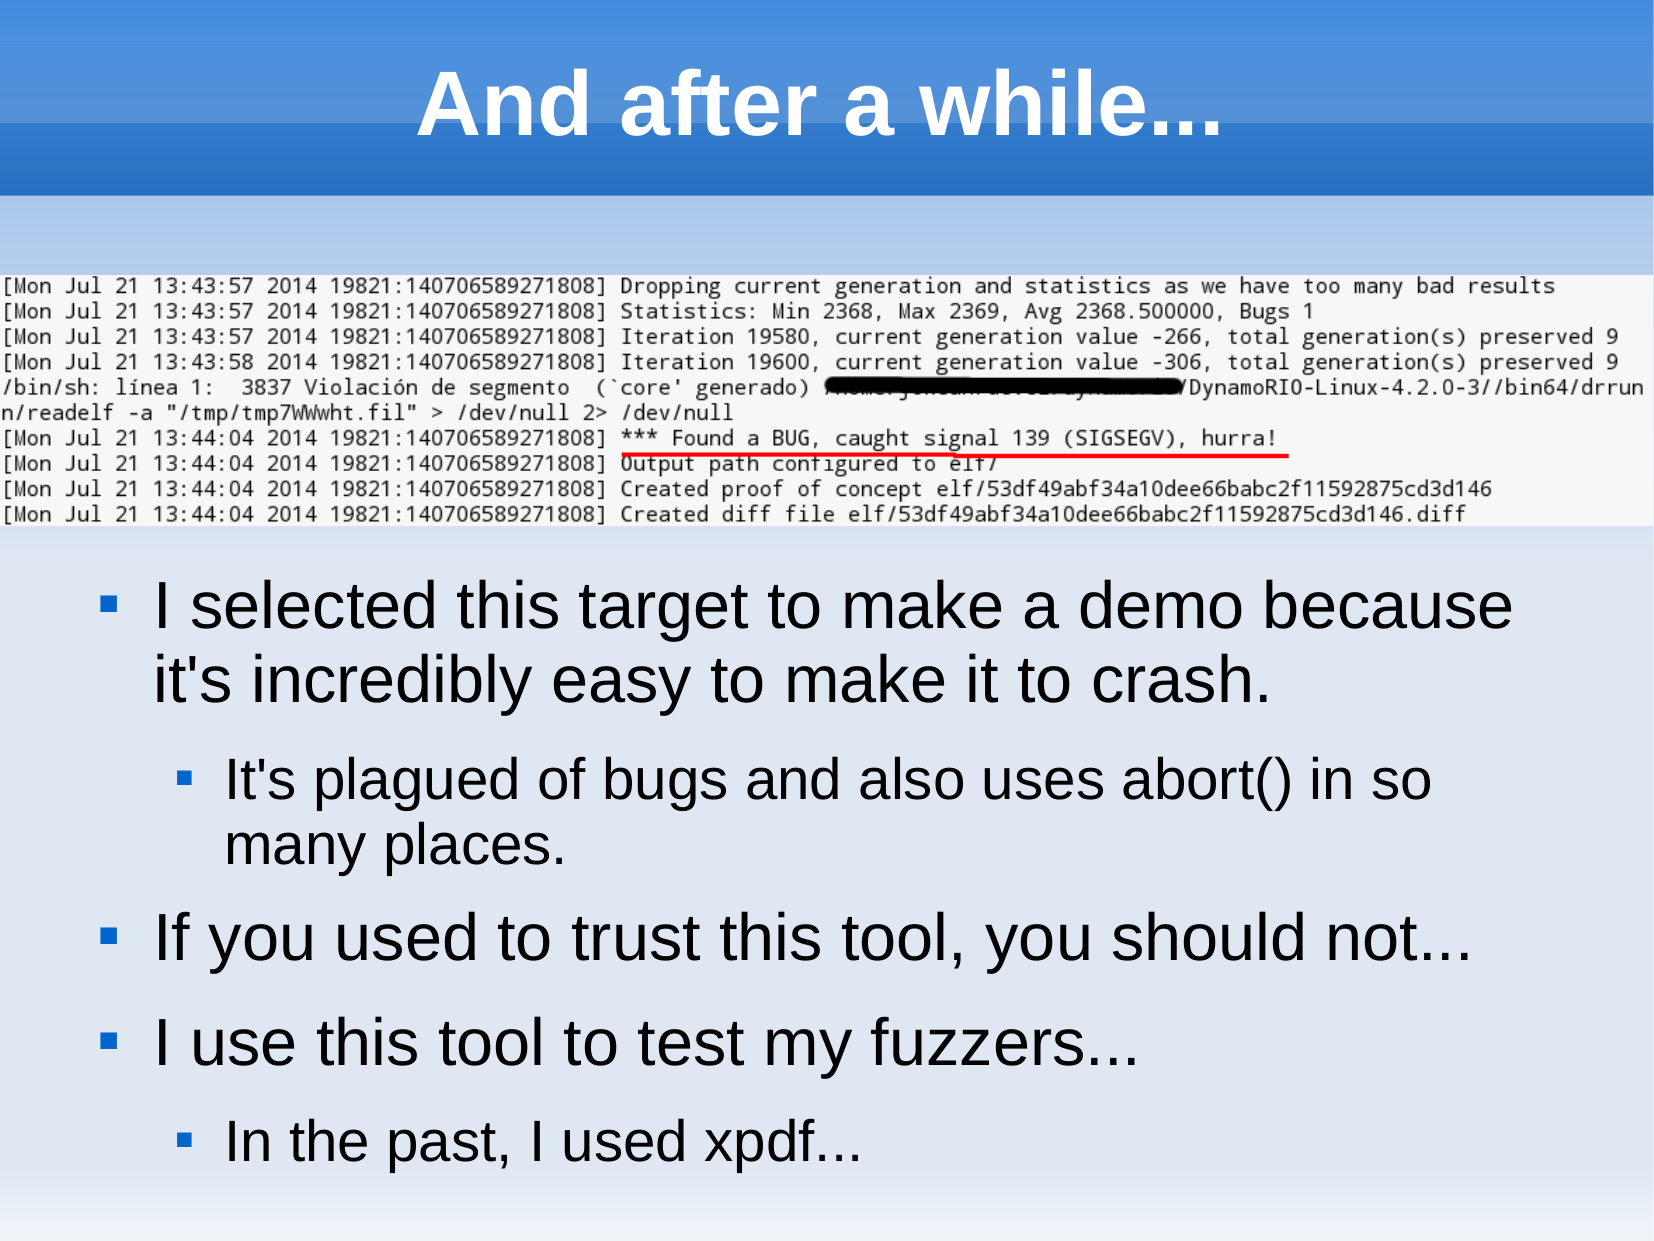

# And after a while...
I selected this target to make a demo because it's incredibly easy to make it to crash.
It's plagued of bugs and also uses abort() in so many places.
If you used to trust this tool, you should not...
I use this tool to test my fuzzers...
In the past, I used xpdf...